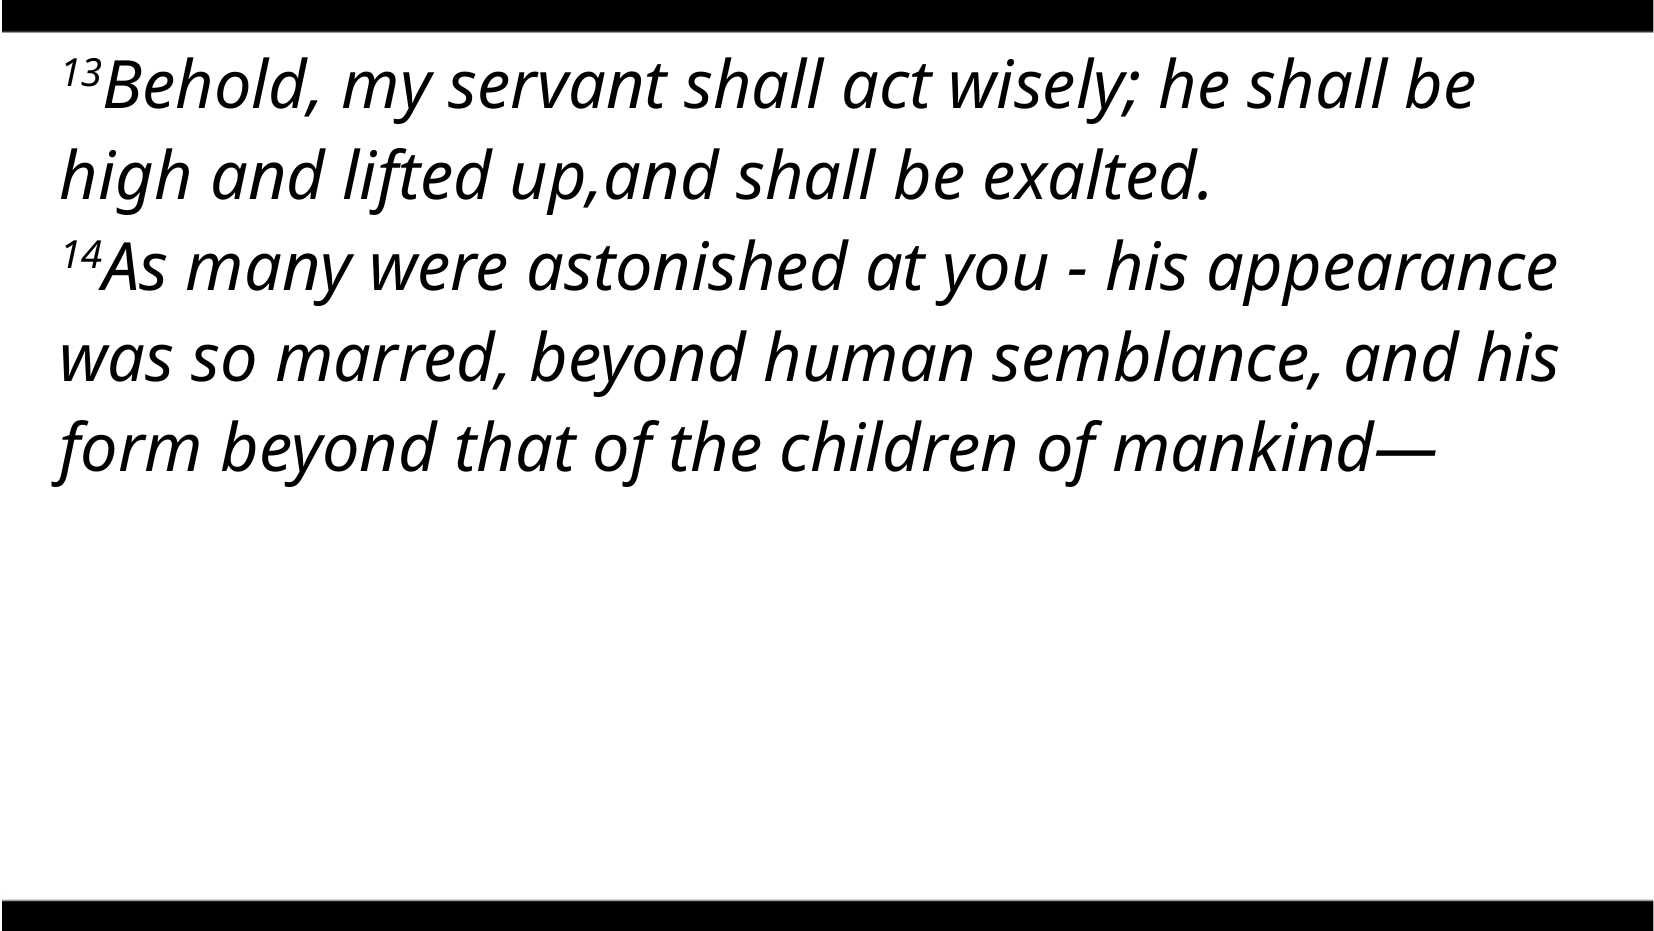

13Behold, my servant shall act wisely; he shall be high and lifted up,and shall be exalted.
14As many were astonished at you - his appearance was so marred, beyond human semblance, and his form beyond that of the children of mankind—